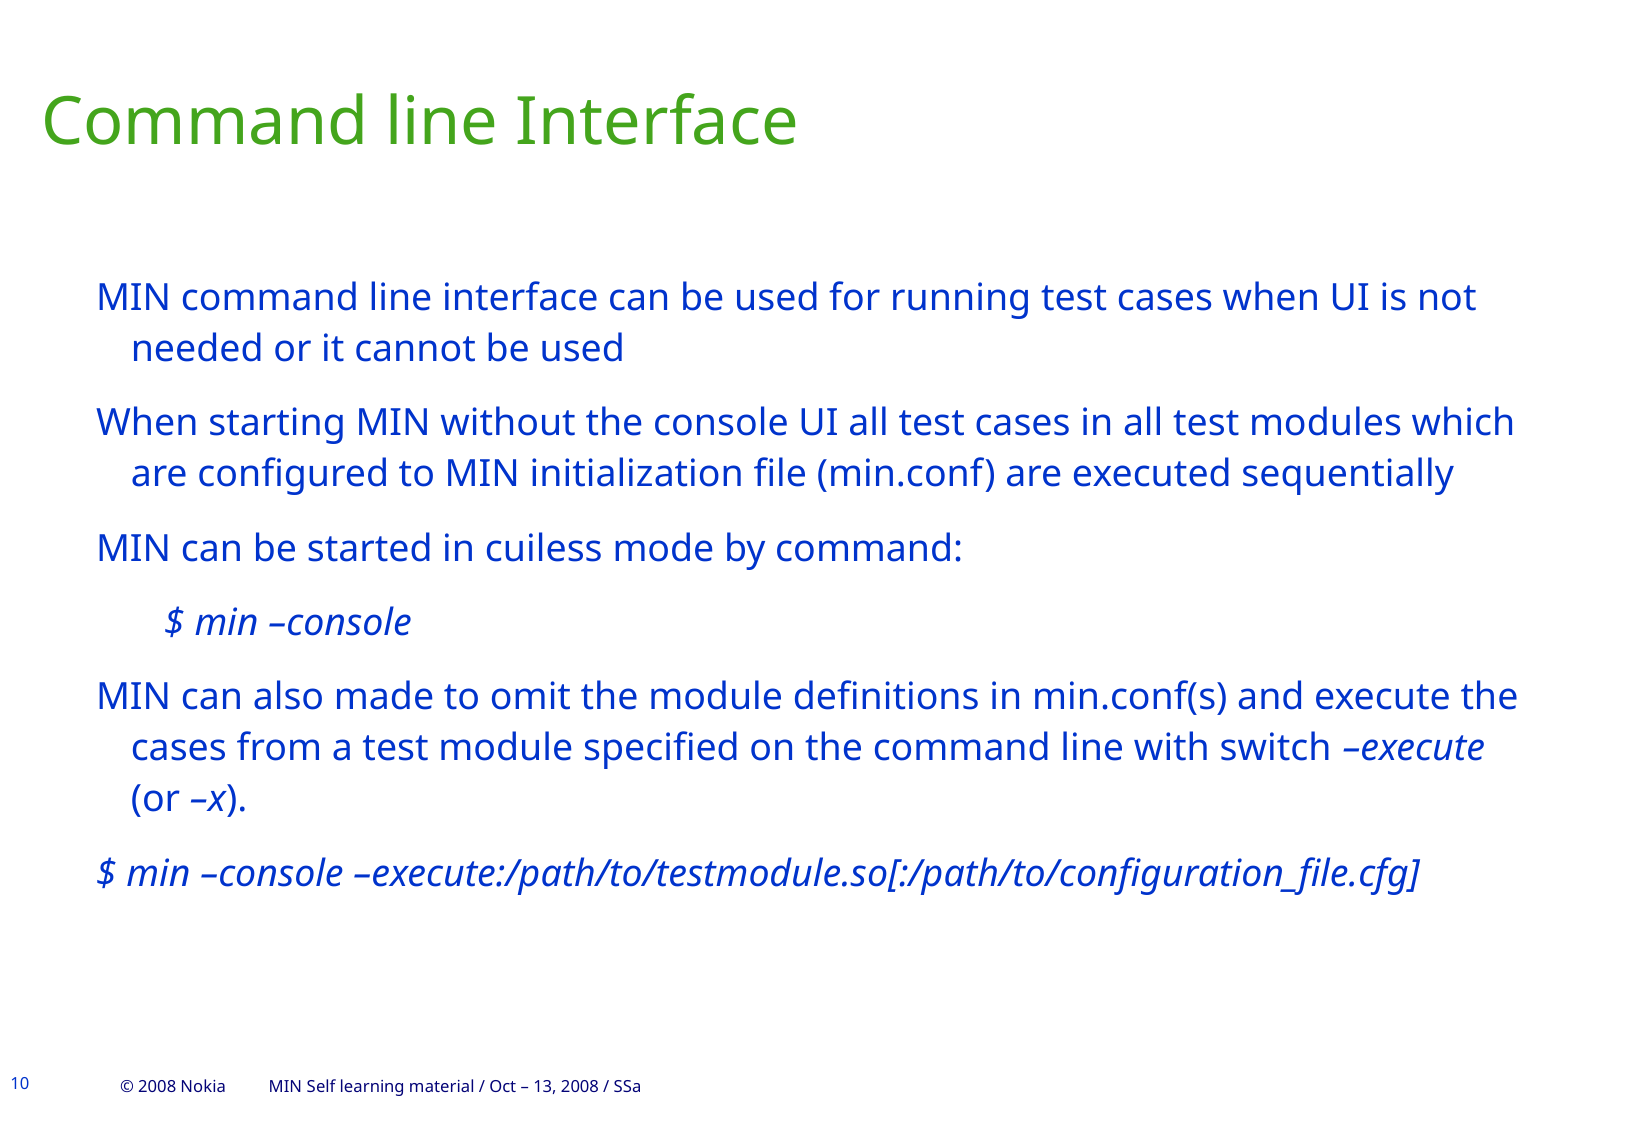

# Command line Interface
MIN command line interface can be used for running test cases when UI is not needed or it cannot be used
When starting MIN without the console UI all test cases in all test modules which are configured to MIN initialization file (min.conf) are executed sequentially
MIN can be started in cuiless mode by command:
 $ min –console
MIN can also made to omit the module definitions in min.conf(s) and execute the cases from a test module specified on the command line with switch –execute (or –x).
$ min –console –execute:/path/to/testmodule.so[:/path/to/configuration_file.cfg]